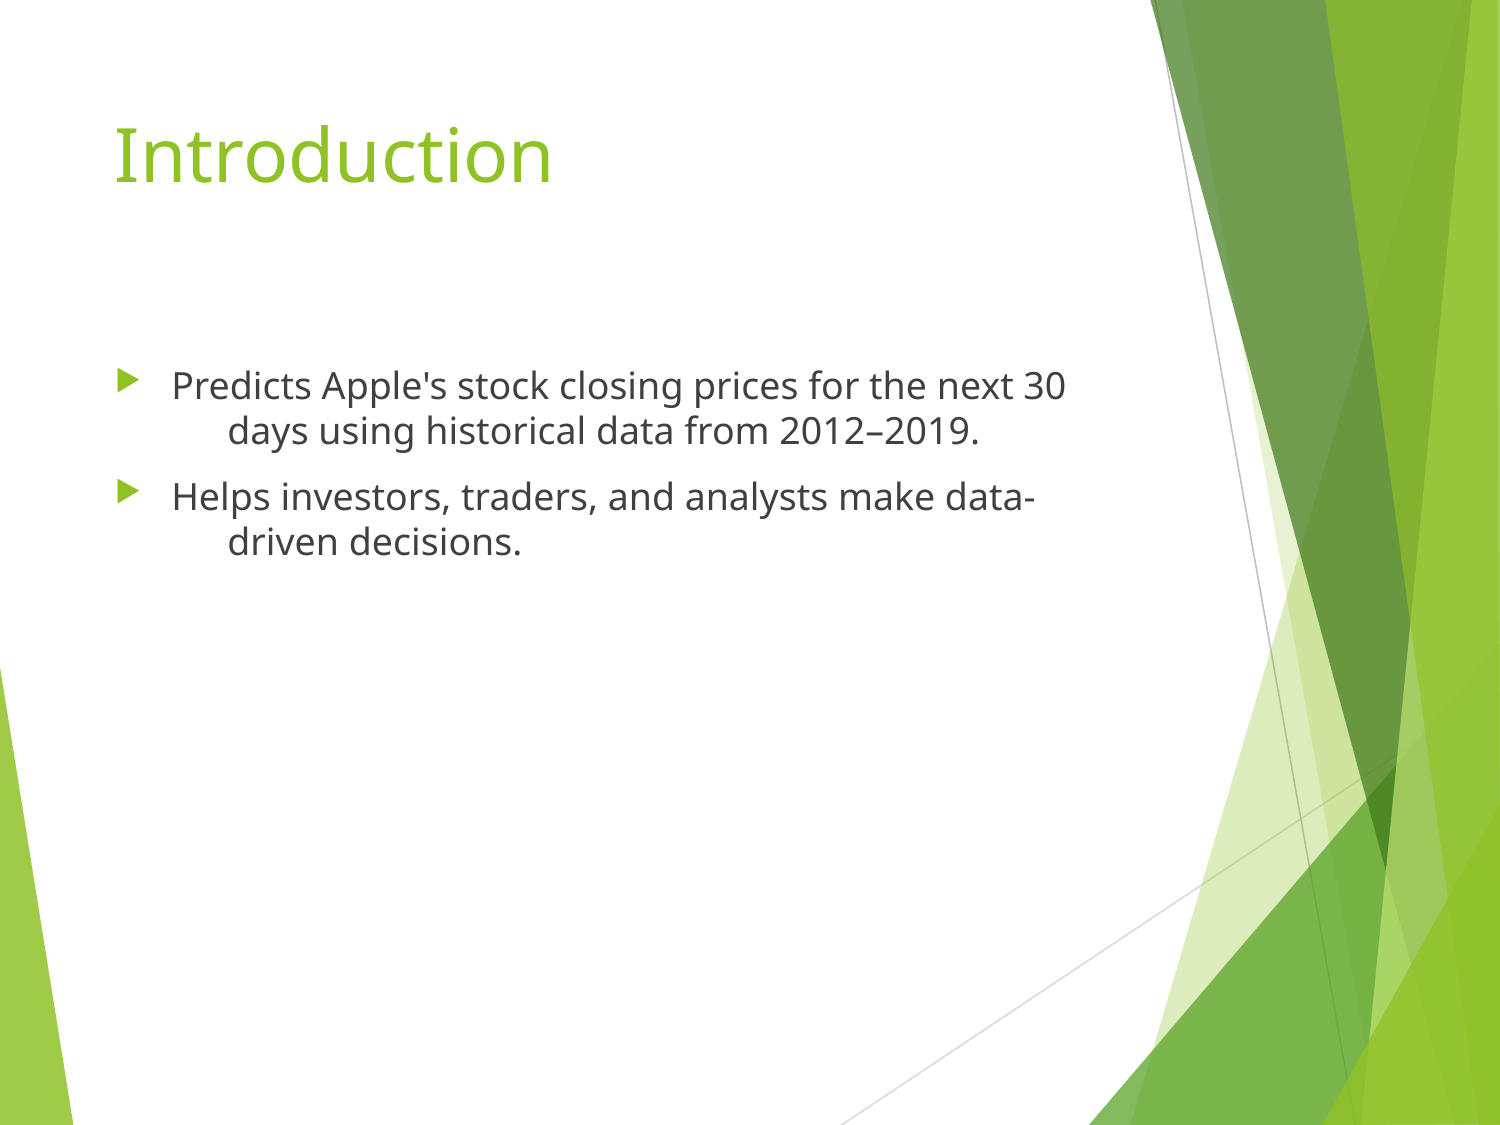

# Introduction
Predicts Apple's stock closing prices for the next 30 days using historical data from 2012–2019.
Helps investors, traders, and analysts make data-driven decisions.